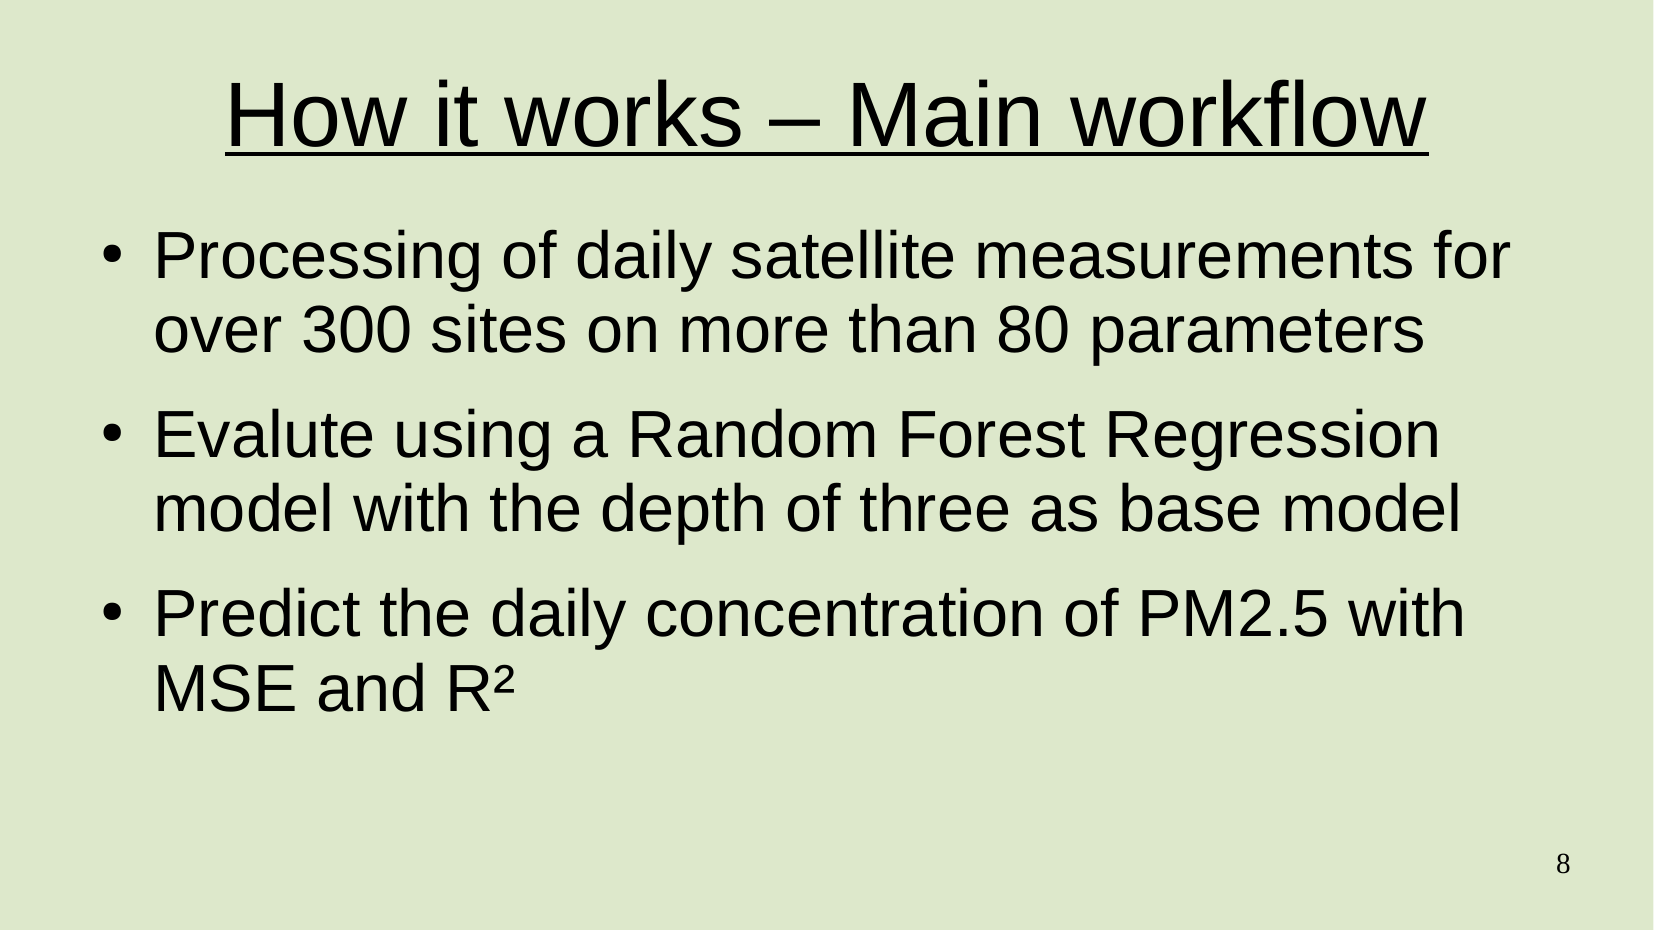

# How it works – Main workflow
Processing of daily satellite measurements for
over 300 sites on more than 80 parameters
Evalute using a Random Forest Regression model with the depth of three as base model
Predict the daily concentration of PM2.5 with MSE and R²
8